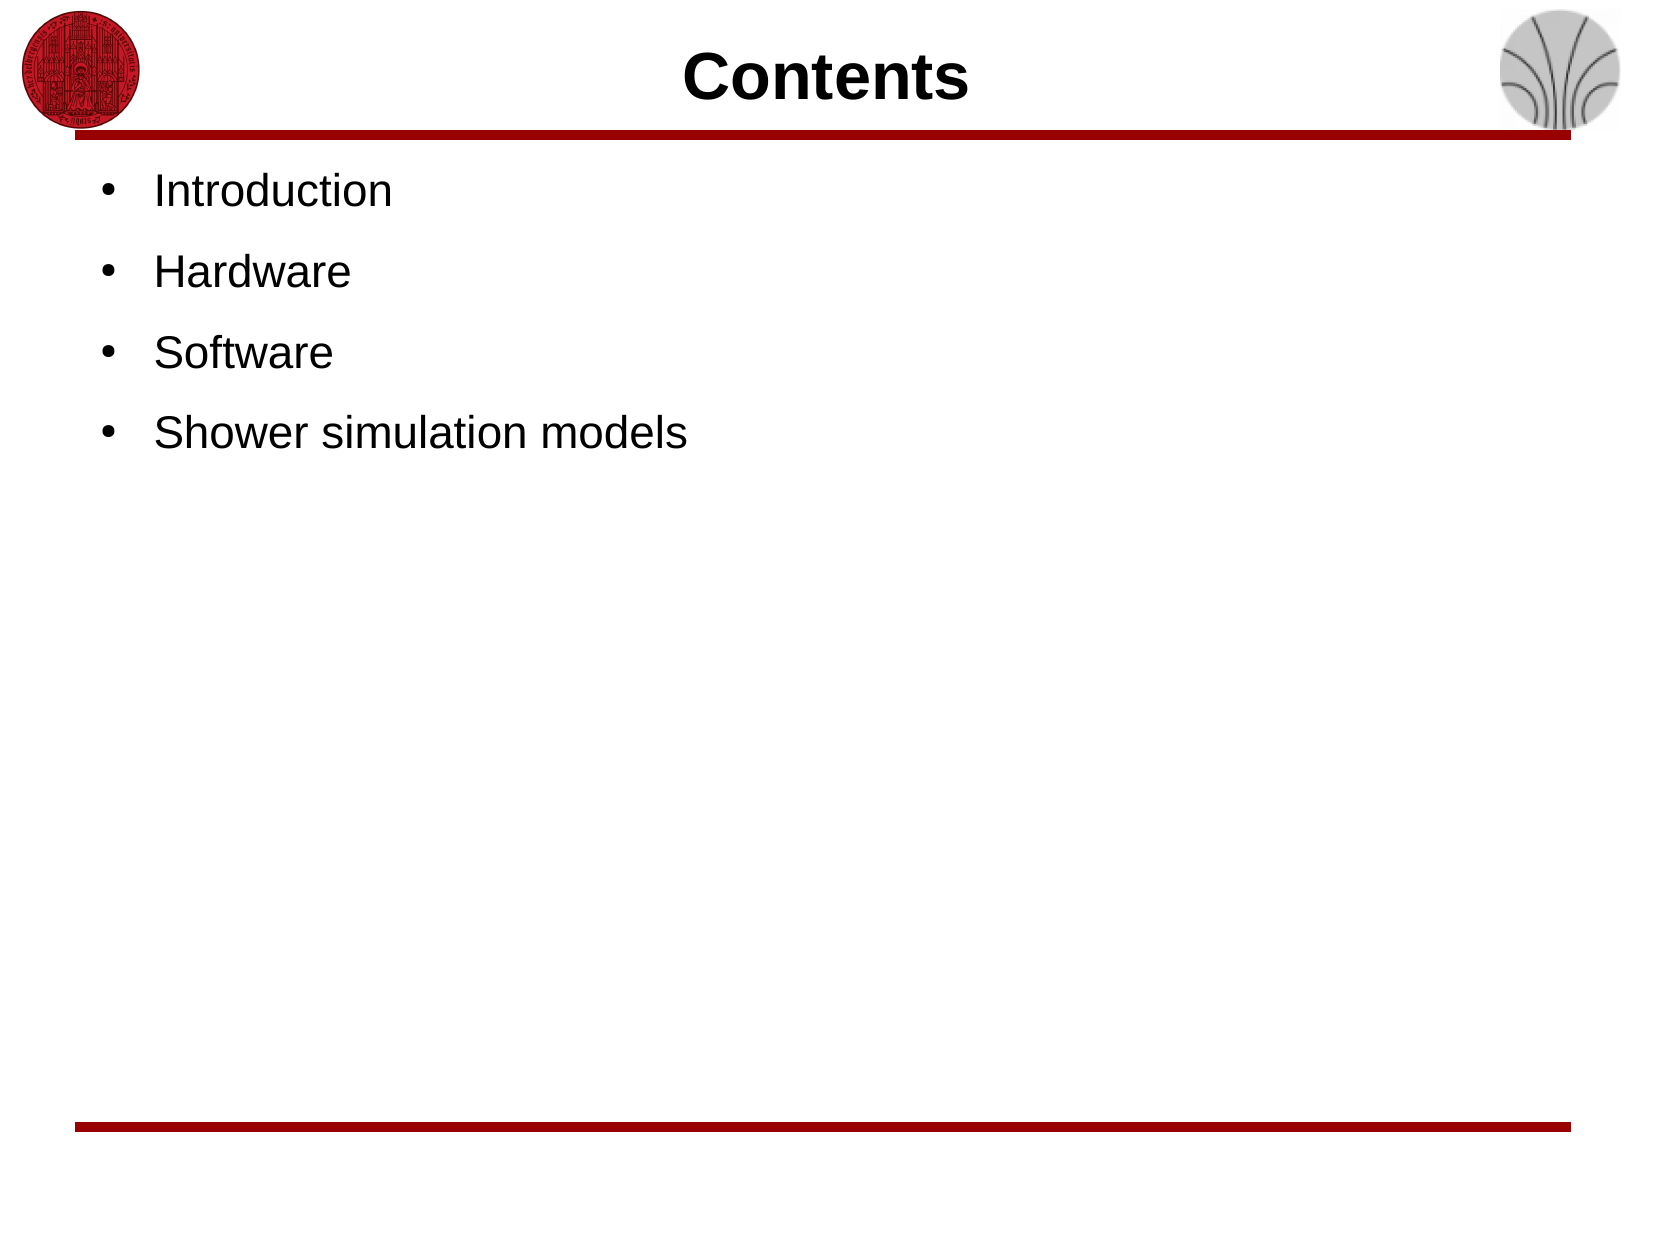

# Contents
Introduction
Hardware
Software
Shower simulation models